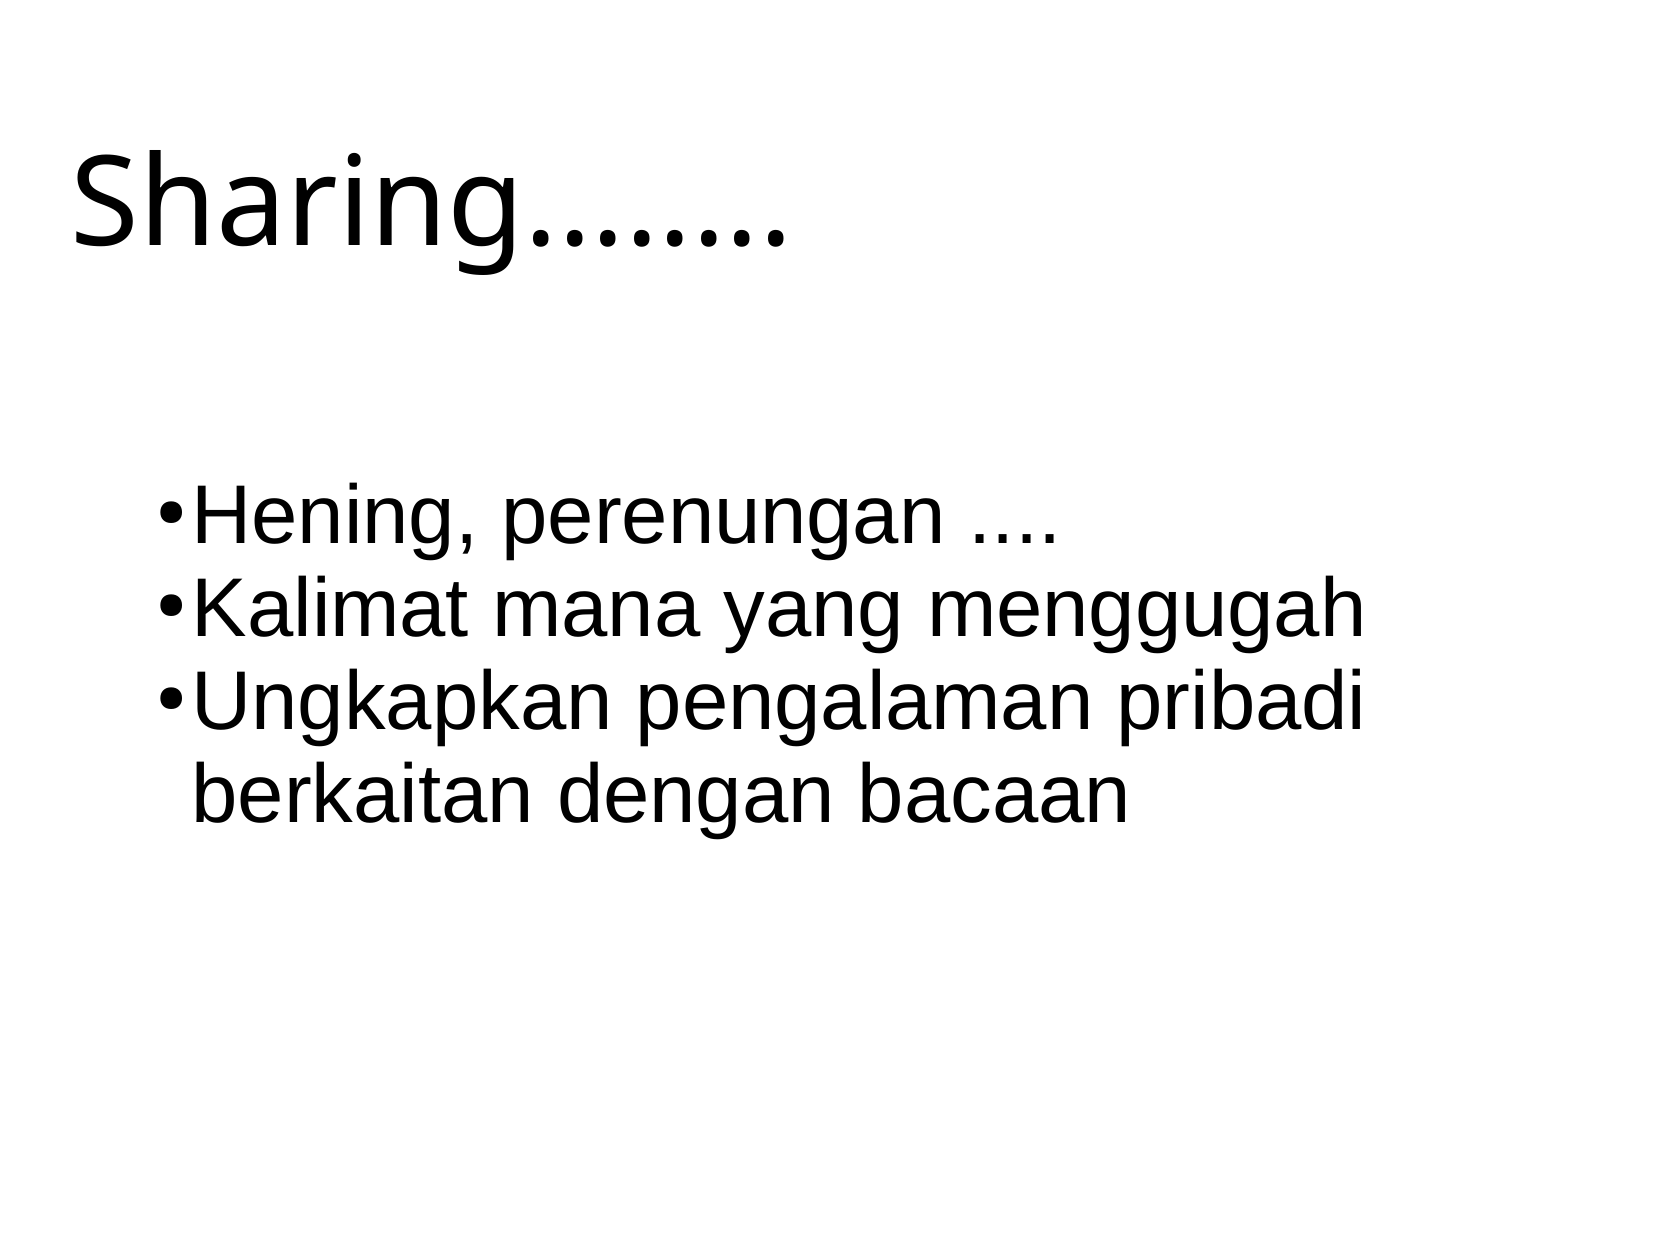

# Sharing........
Hening, perenungan ....
Kalimat mana yang menggugah
Ungkapkan pengalaman pribadi berkaitan dengan bacaan